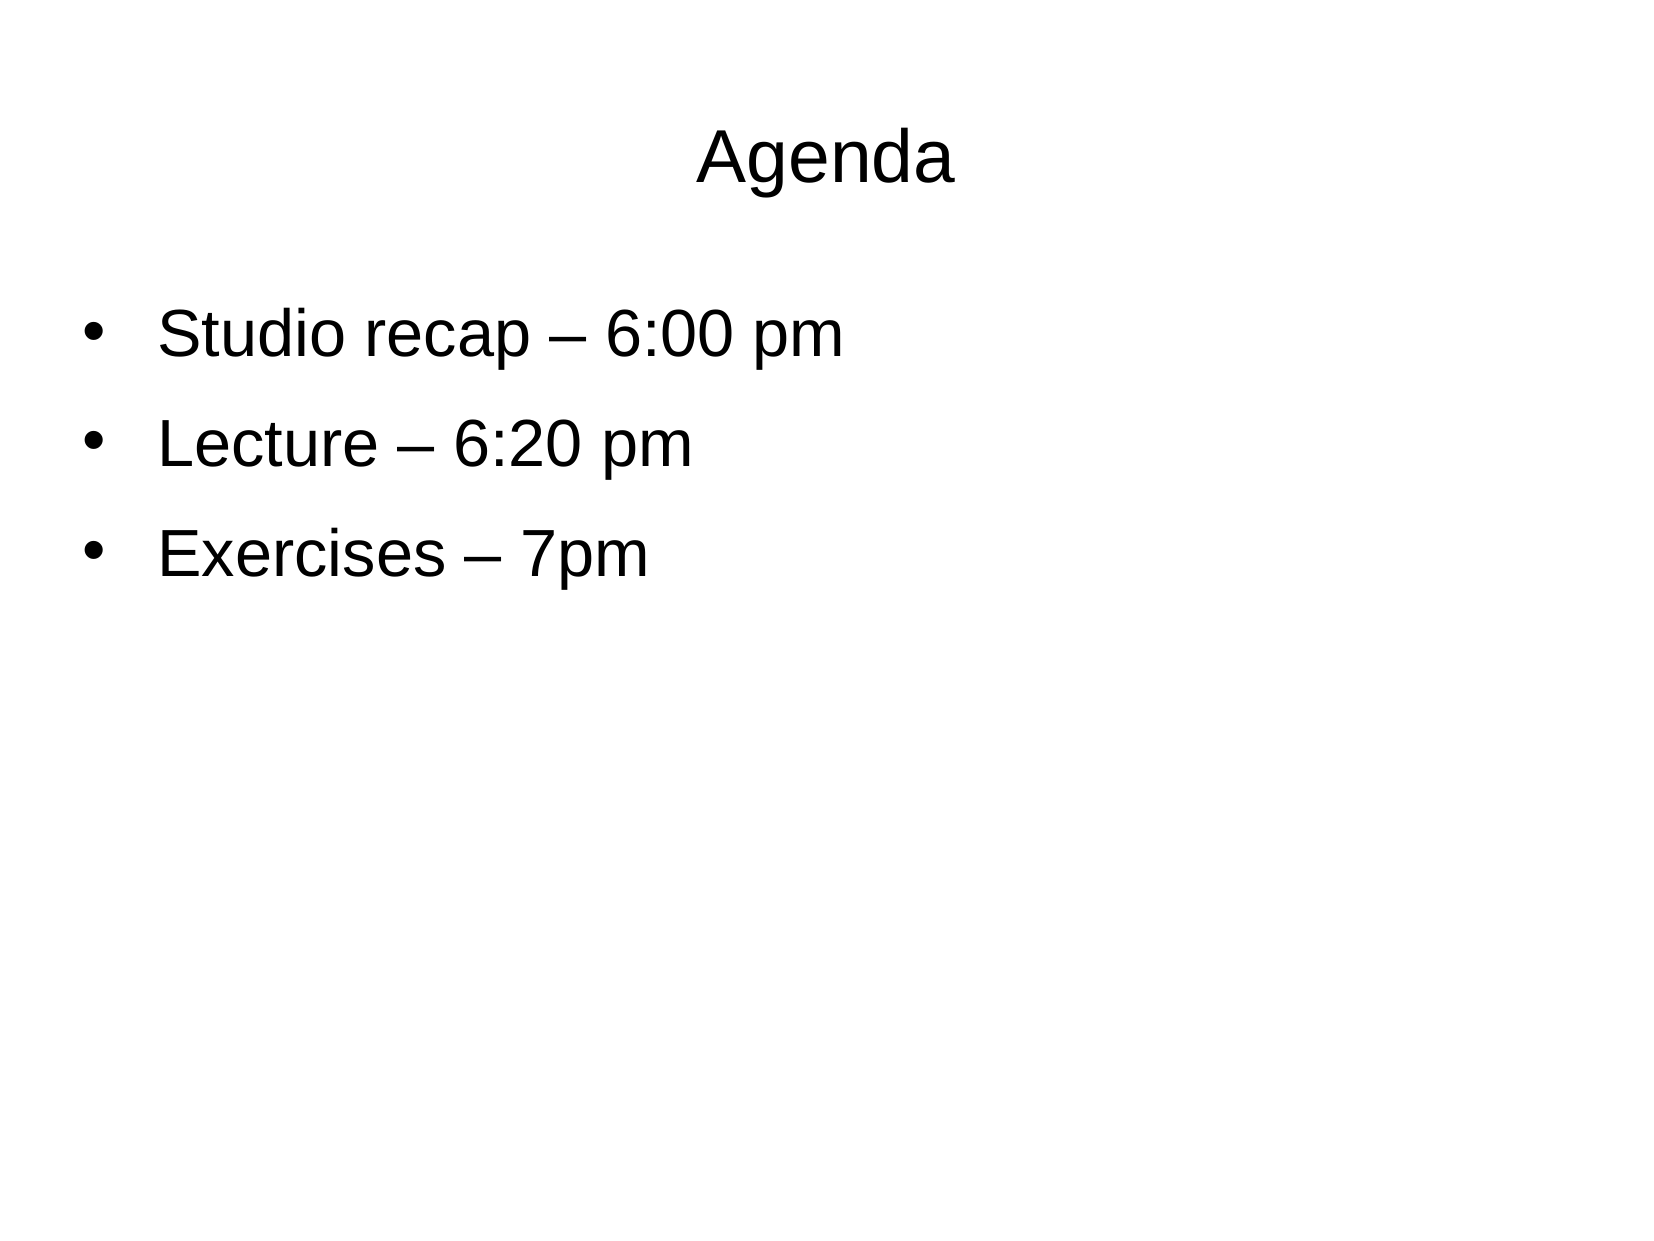

# Agenda
Studio recap – 6:00 pm
Lecture – 6:20 pm
Exercises – 7pm